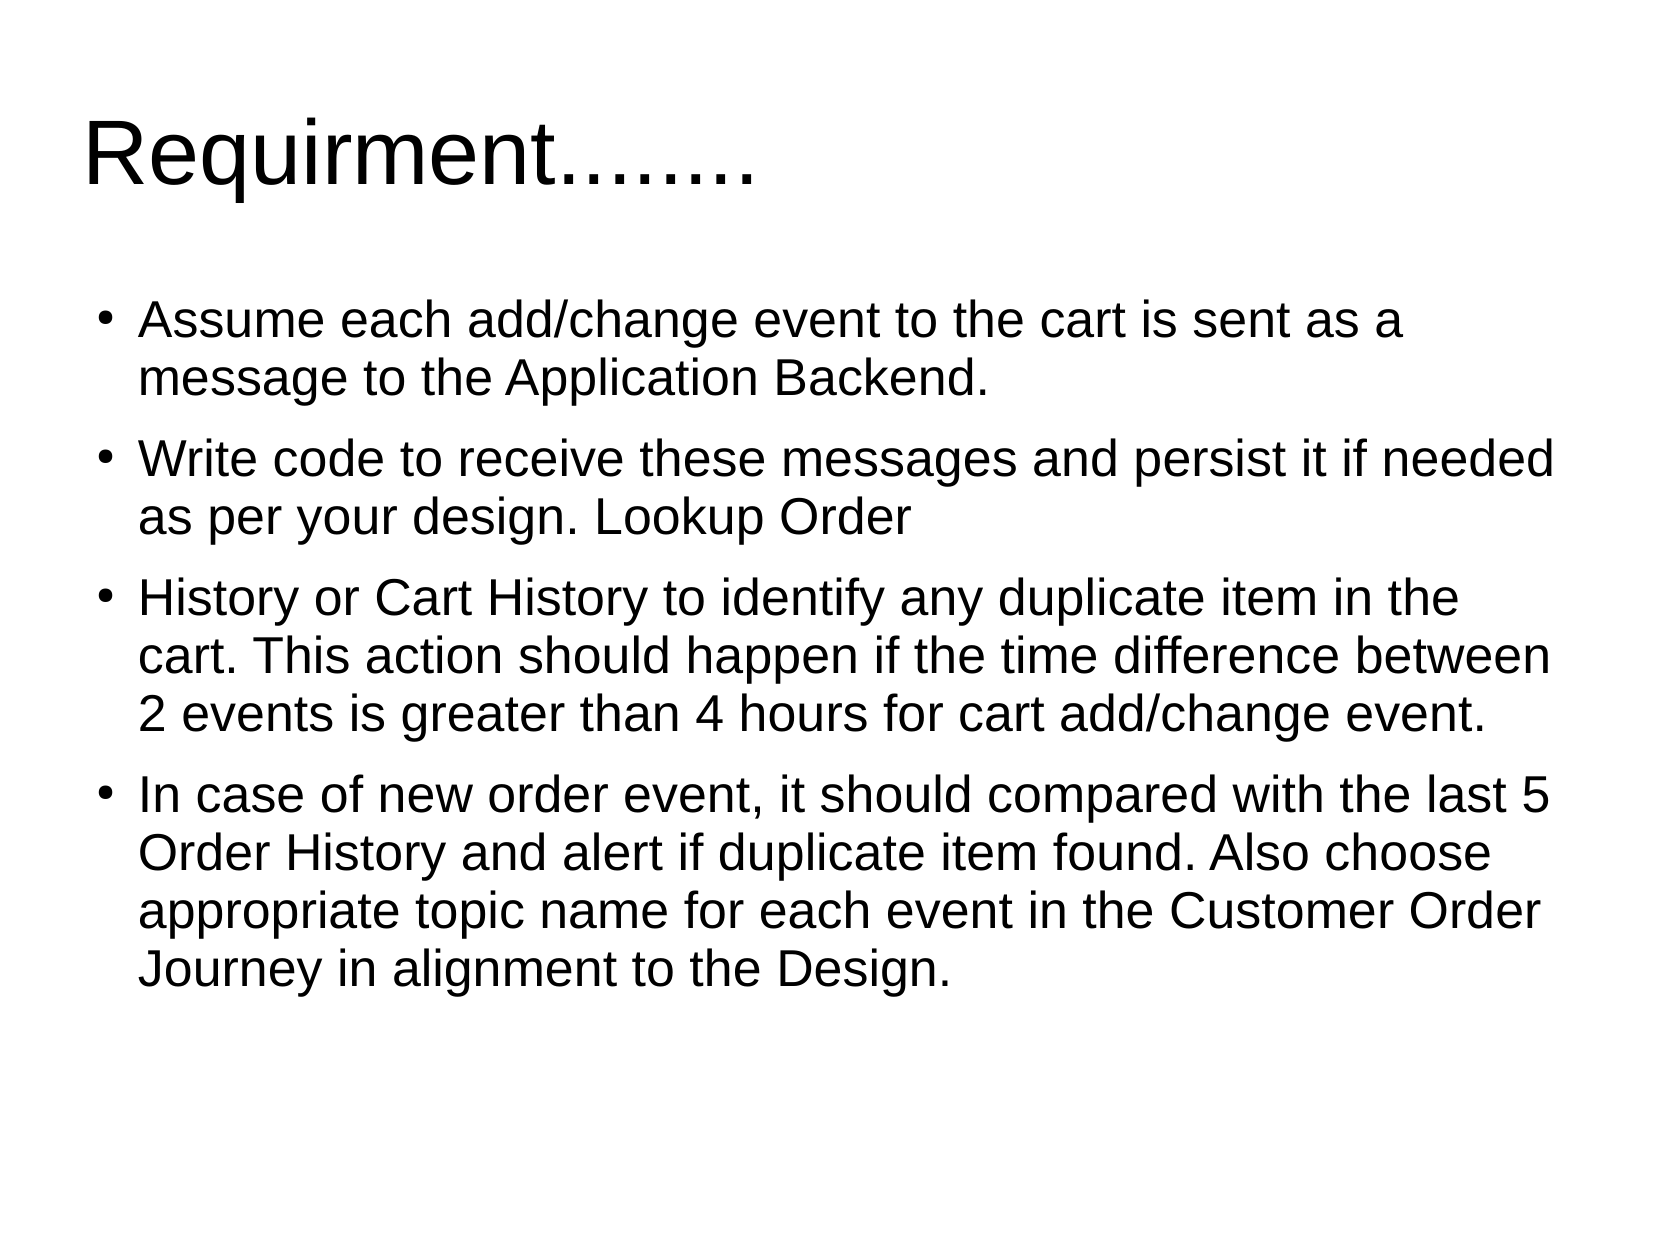

# Requirment........
Assume each add/change event to the cart is sent as a message to the Application Backend.
Write code to receive these messages and persist it if needed as per your design. Lookup Order
History or Cart History to identify any duplicate item in the cart. This action should happen if the time difference between 2 events is greater than 4 hours for cart add/change event.
In case of new order event, it should compared with the last 5 Order History and alert if duplicate item found. Also choose appropriate topic name for each event in the Customer Order Journey in alignment to the Design.